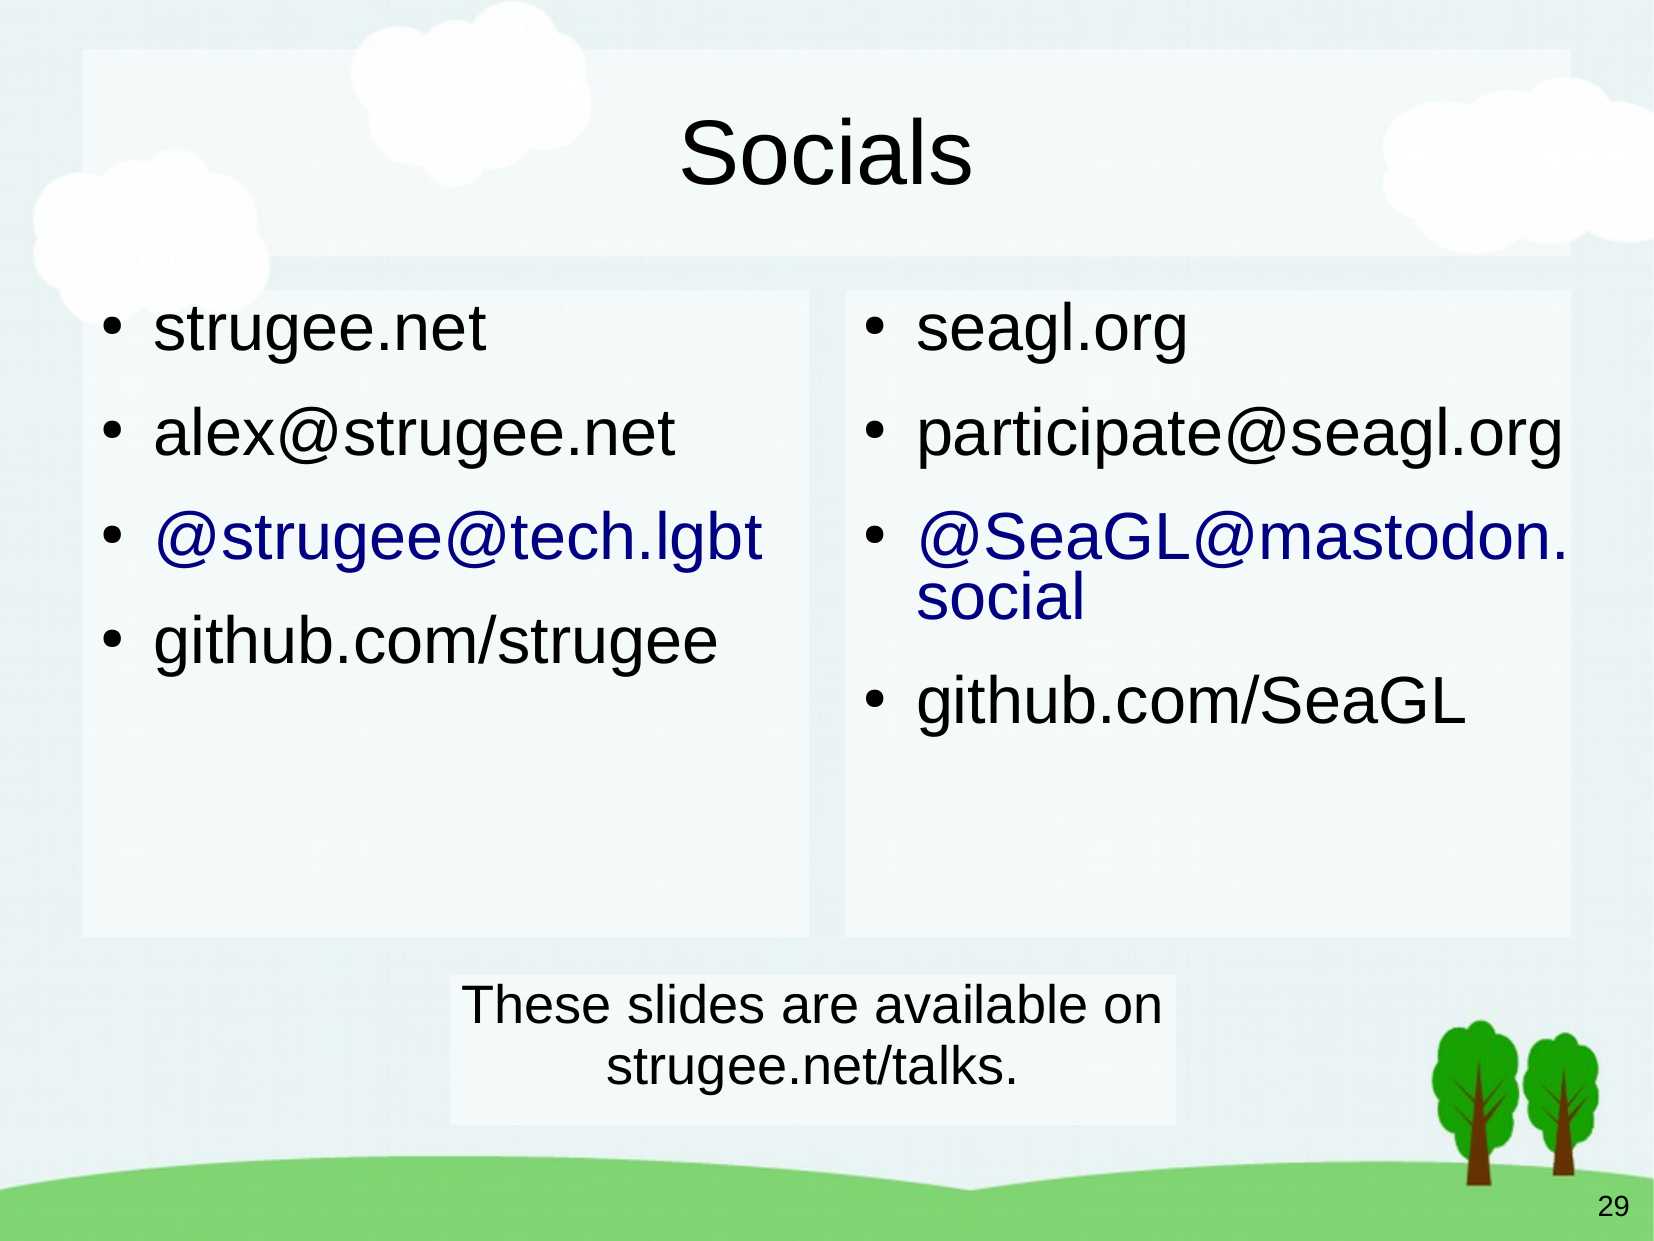

# Socials
strugee.net
alex@strugee.net
@strugee@tech.lgbt
github.com/strugee
seagl.org
participate@seagl.org
@SeaGL@mastodon.social
github.com/SeaGL
These slides are available on strugee.net/talks.
29